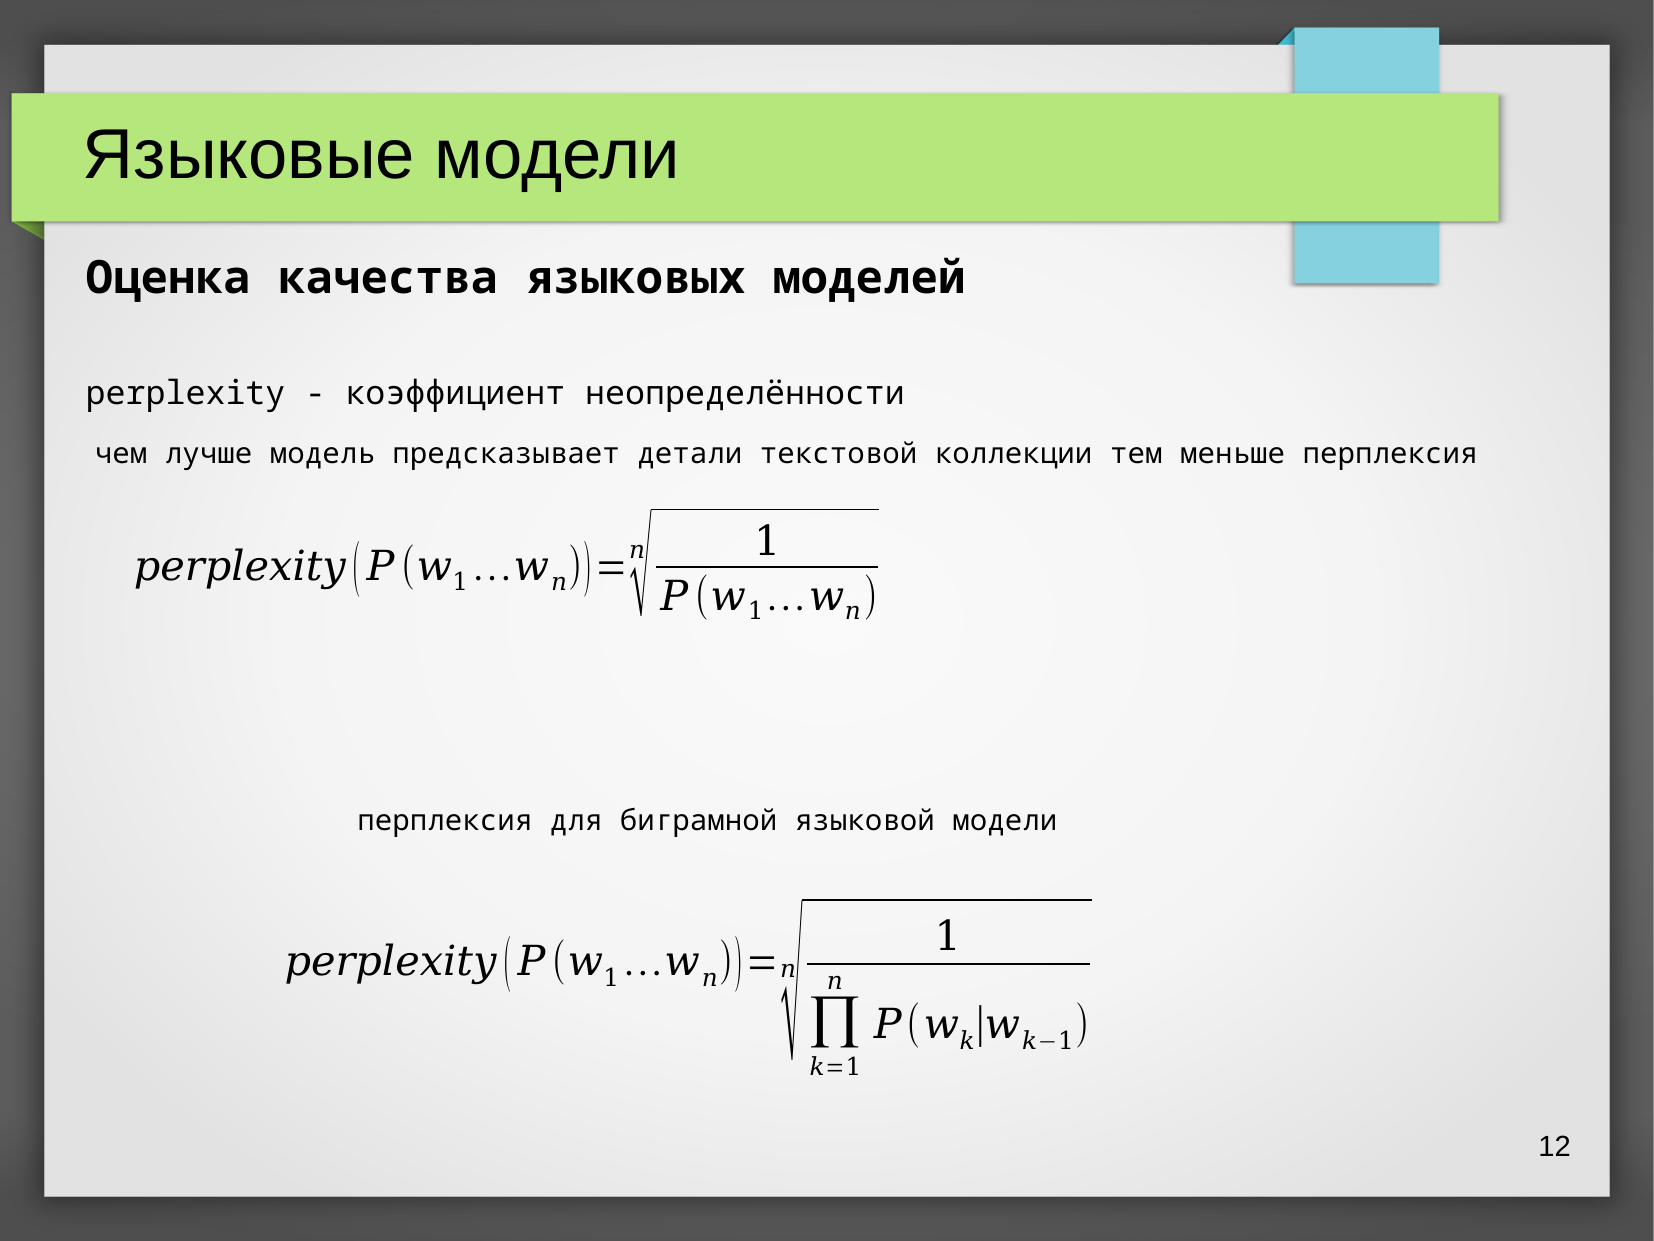

# Языковые модели
Оценка качества языковых моделей
perplexity - коэффициент неопределённости
чем лучше модель предсказывает детали текстовой коллекции тем меньше перплексия
перплексия для биграмной языковой модели
12